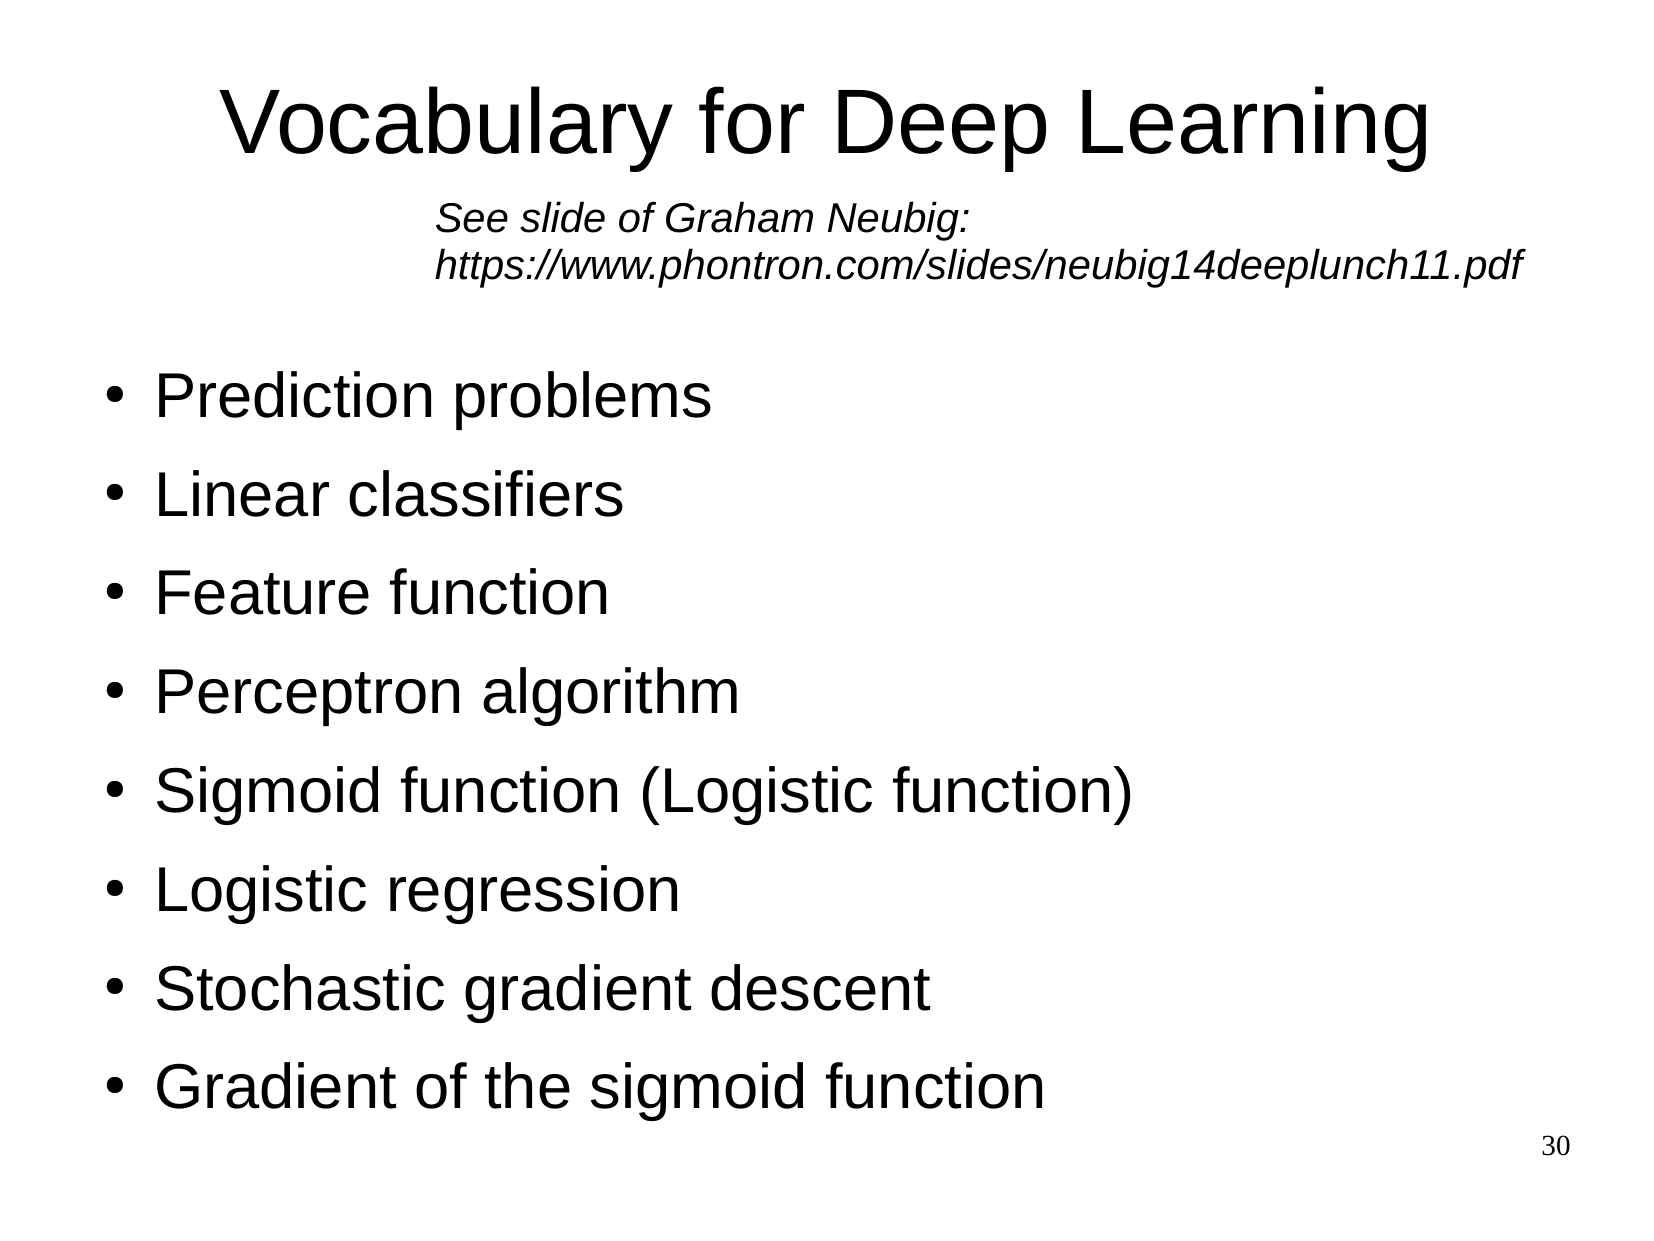

# Vocabulary for Deep Learning
See slide of Graham Neubig: https://www.phontron.com/slides/neubig14deeplunch11.pdf
Prediction problems
Linear classifiers
Feature function
Perceptron algorithm
Sigmoid function (Logistic function)
Logistic regression
Stochastic gradient descent
Gradient of the sigmoid function
30